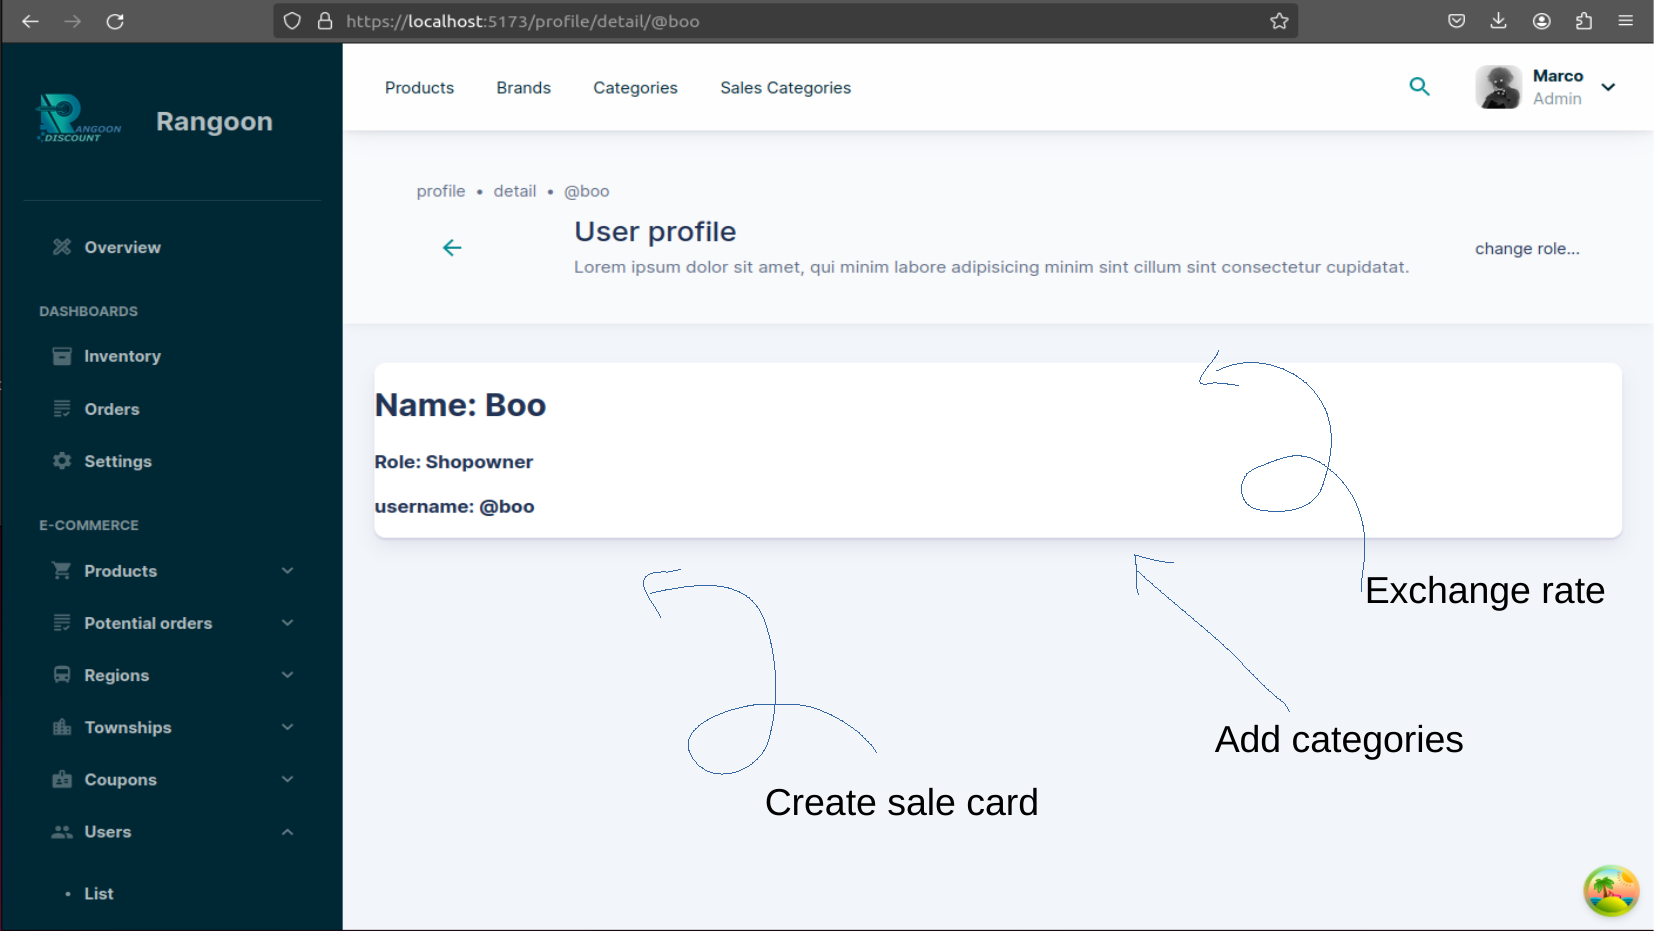

Exchange rate
Add categories
Create sale card